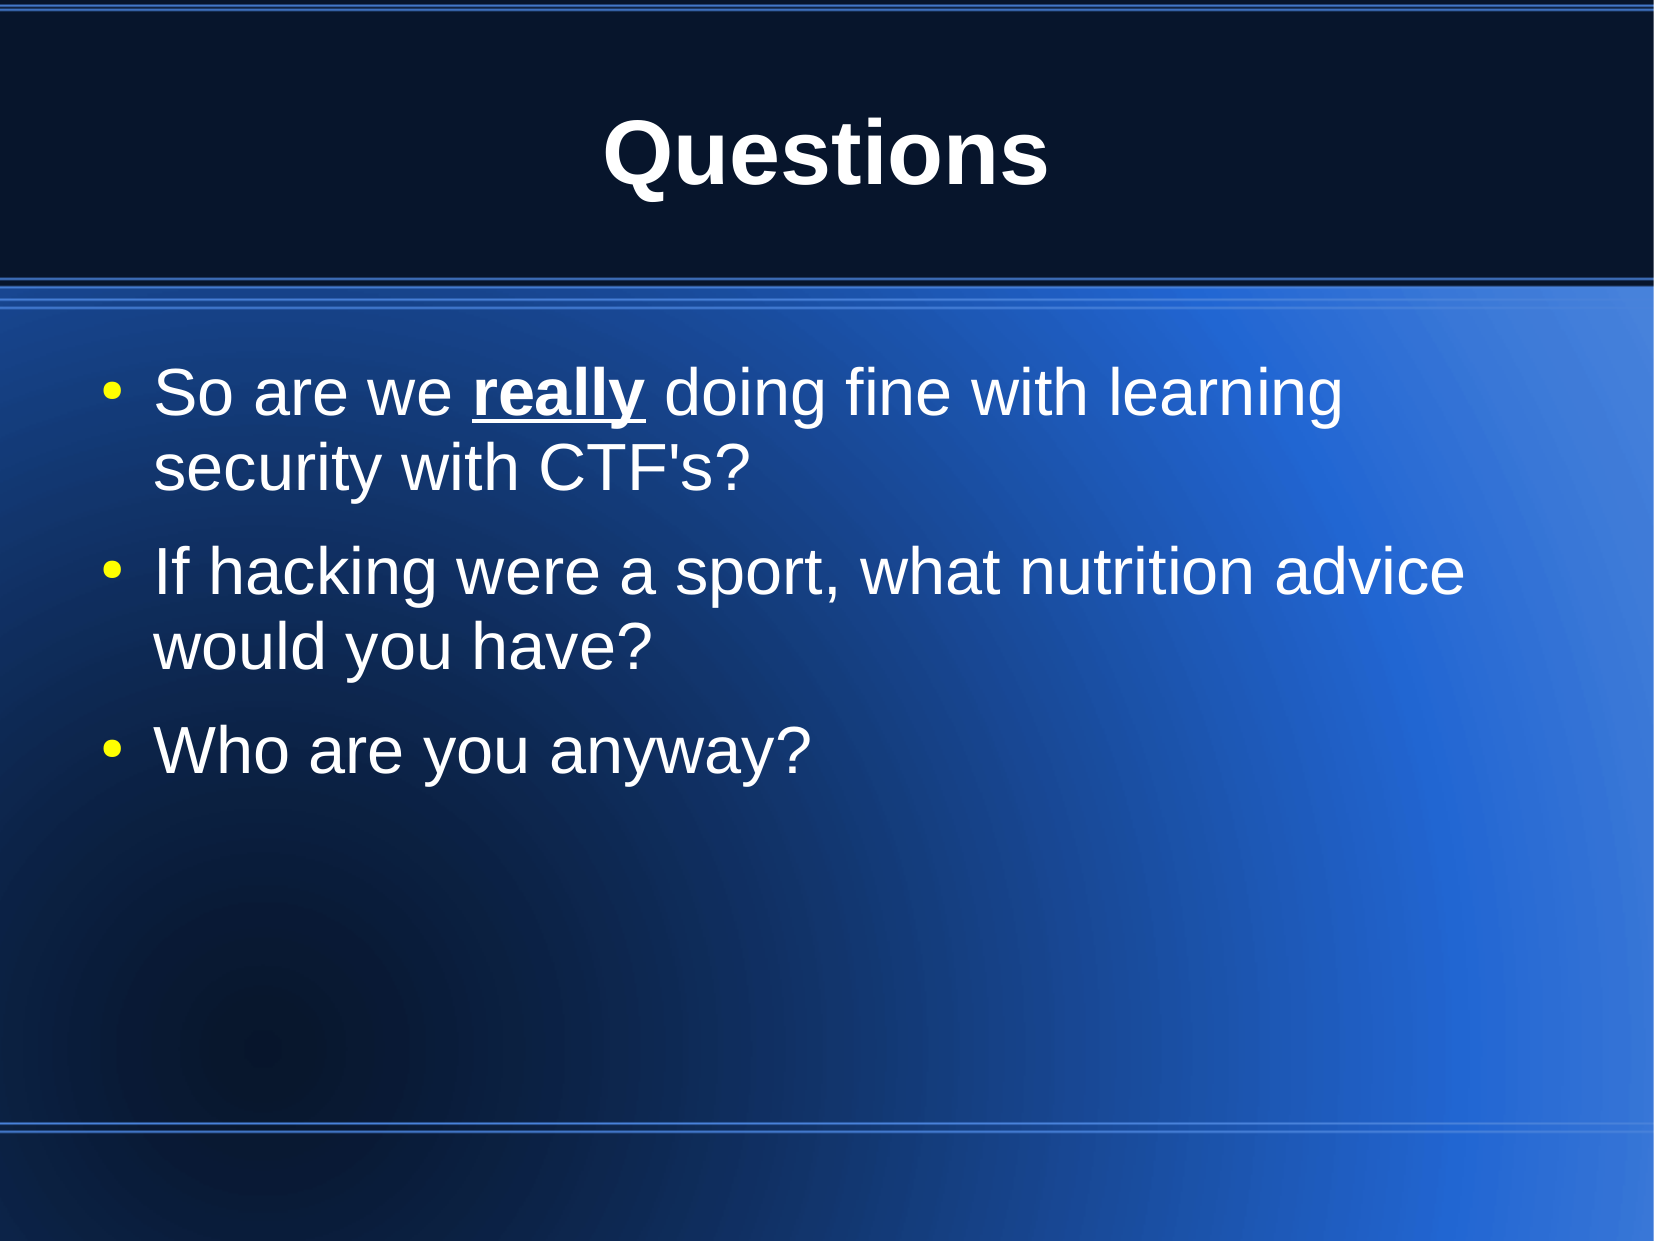

# Questions
So are we really doing fine with learning security with CTF's?
If hacking were a sport, what nutrition advice would you have?
Who are you anyway?